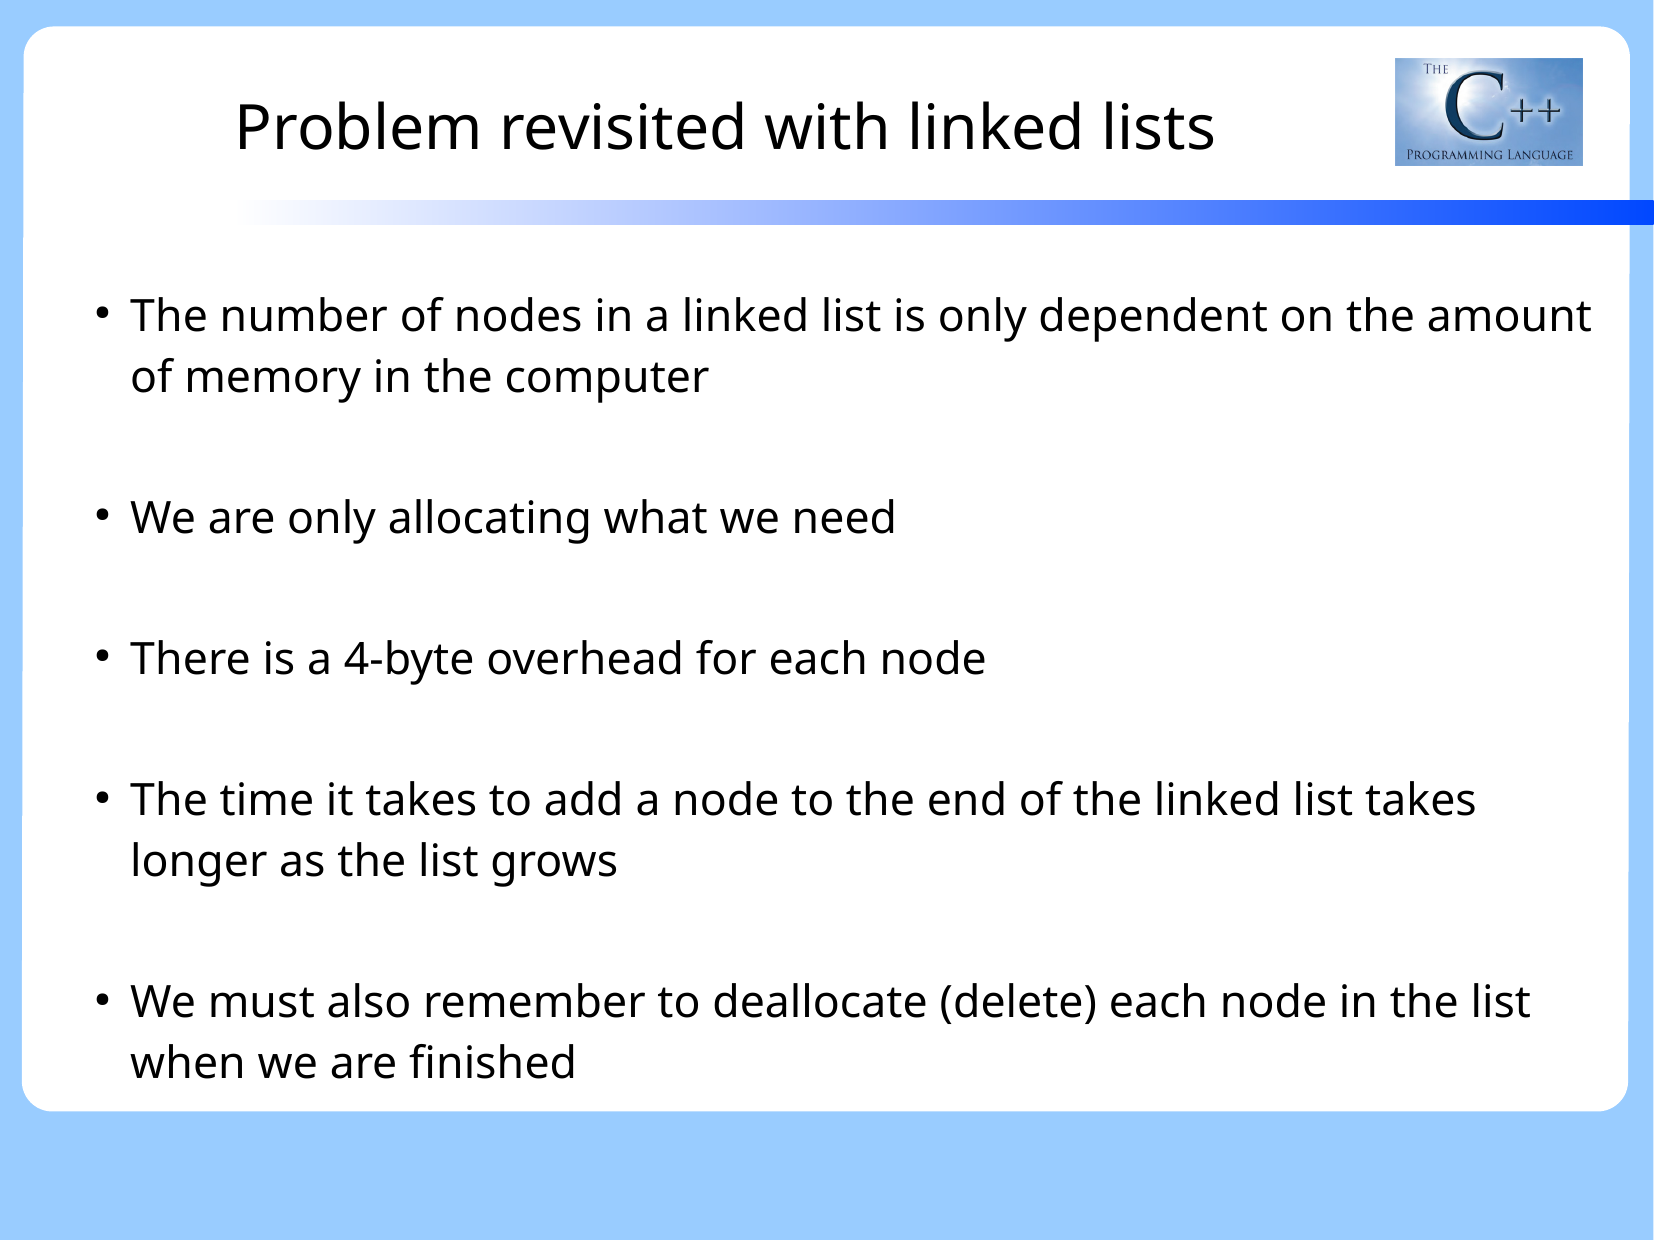

# Problem revisited with linked lists
The number of nodes in a linked list is only dependent on the amount of memory in the computer
We are only allocating what we need
There is a 4-byte overhead for each node
The time it takes to add a node to the end of the linked list takes longer as the list grows
We must also remember to deallocate (delete) each node in the list when we are finished